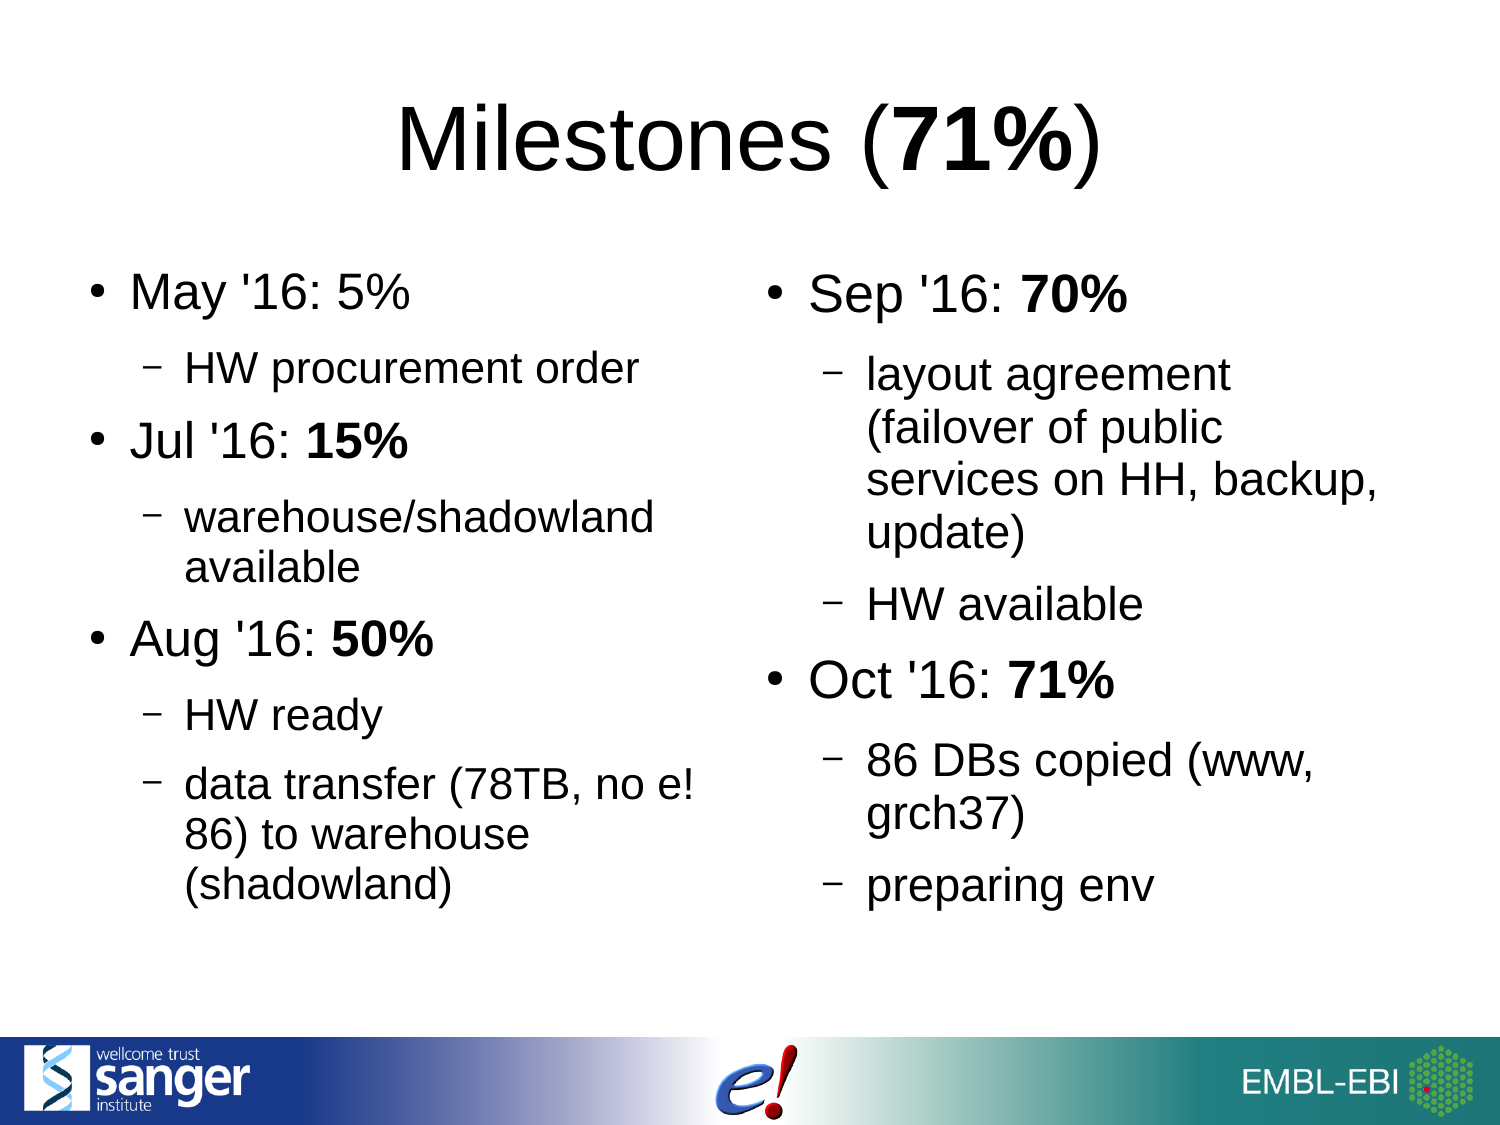

# Milestones (71%)
May '16: 5%
HW procurement order
Jul '16: 15%
warehouse/shadowland available
Aug '16: 50%
HW ready
data transfer (78TB, no e!86) to warehouse (shadowland)
Sep '16: 70%
layout agreement (failover of public services on HH, backup, update)
HW available
Oct '16: 71%
86 DBs copied (www, grch37)
preparing env